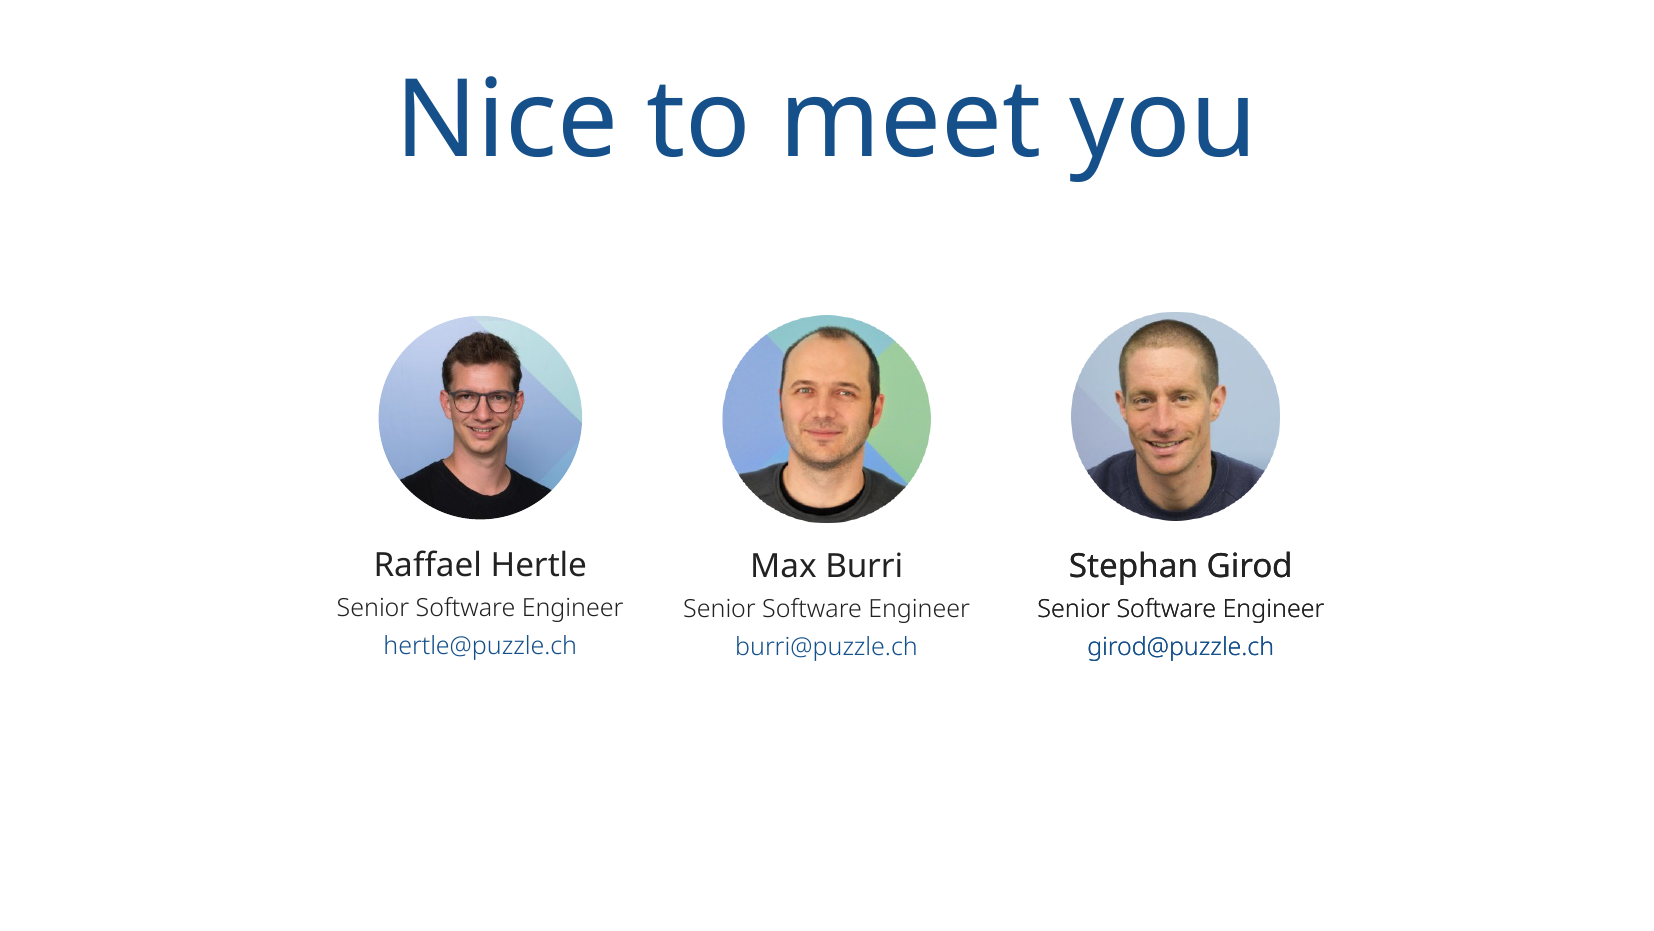

# Nice to meet you
Raffael Hertle
Senior Software Engineer
hertle@puzzle.ch
Stephan Girod
Senior Software Engineer
girod@puzzle.ch
Max Burri
Senior Software Engineer
burri@puzzle.ch
Stephan Girod
Senior Software Engineer
girod@puzzle.ch